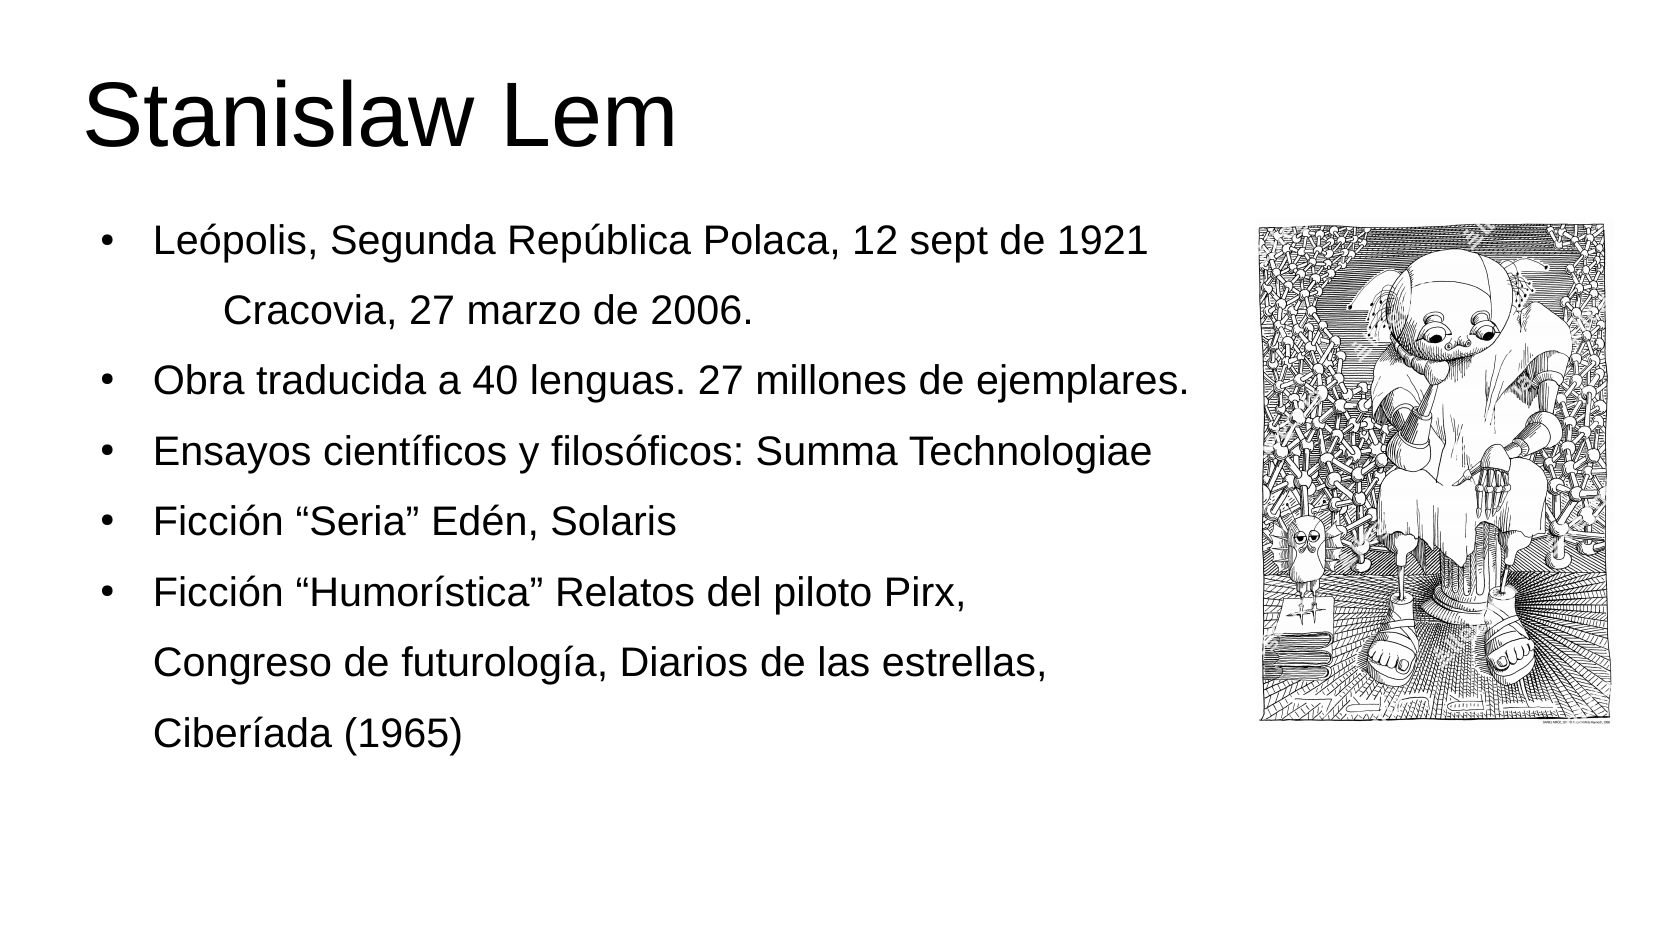

# Stanislaw Lem
Leópolis, Segunda República Polaca, 12 sept de 1921
Cracovia, 27 marzo de 2006.
Obra traducida a 40 lenguas. 27 millones de ejemplares.
Ensayos científicos y filosóficos: Summa Technologiae
Ficción “Seria” Edén, Solaris
Ficción “Humorística” Relatos del piloto Pirx,
Congreso de futurología, Diarios de las estrellas,
Ciberíada (1965)